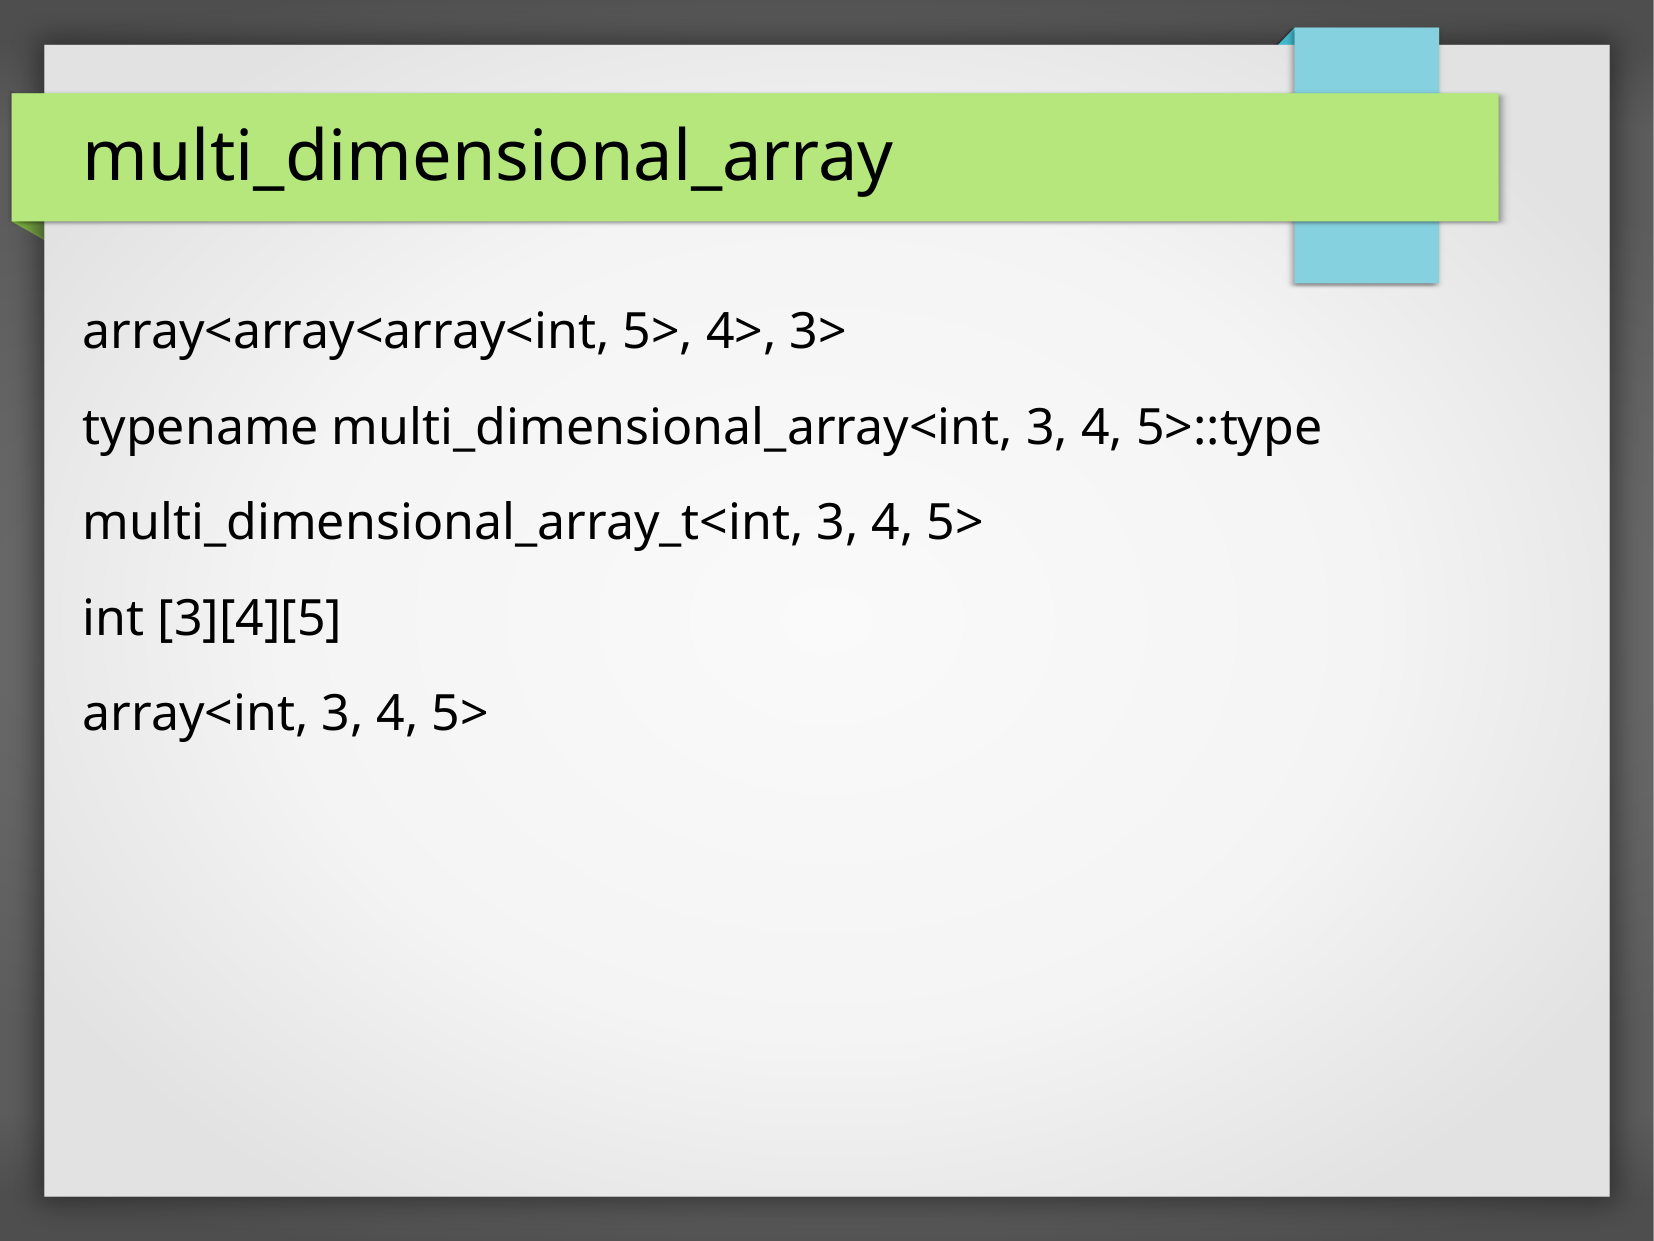

# multi_dimensional_array
array<array<array<int, 5>, 4>, 3>
typename multi_dimensional_array<int, 3, 4, 5>::type
multi_dimensional_array_t<int, 3, 4, 5>
int [3][4][5]
array<int, 3, 4, 5>